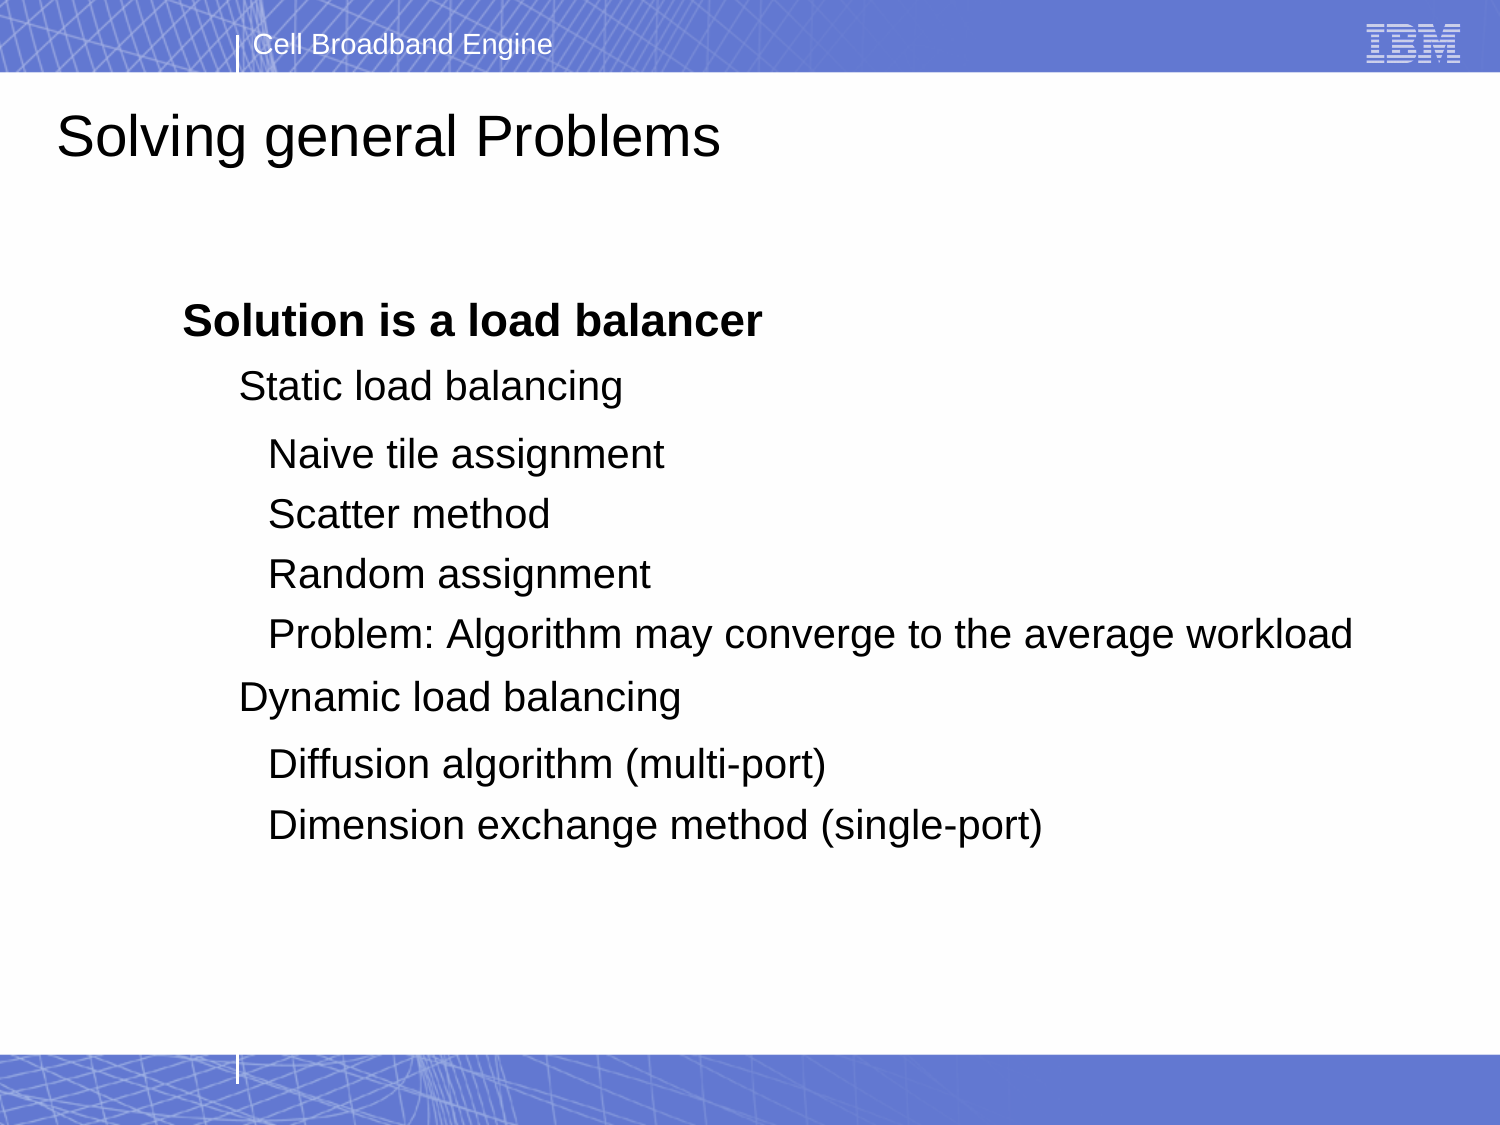

# Solving general Problems
Solution is a load balancer
 Static load balancing
Naive tile assignment
Scatter method
Random assignment
Problem: Algorithm may converge to the average workload
 Dynamic load balancing
Diffusion algorithm (multi-port)
Dimension exchange method (single-port)